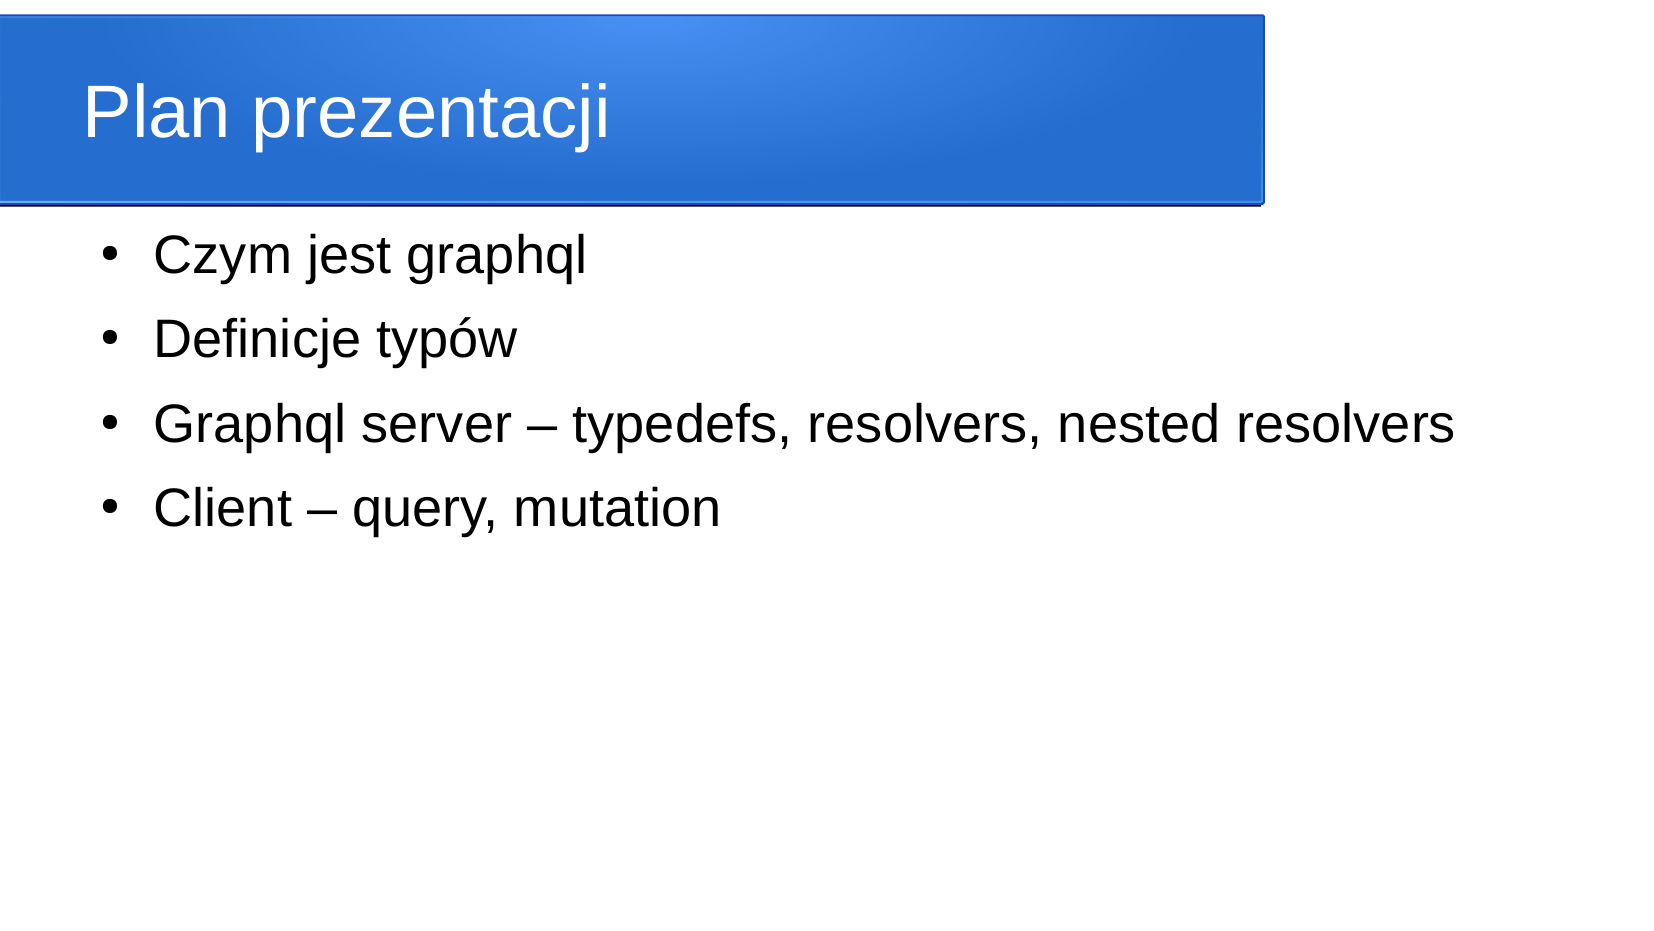

# Plan prezentacji
Czym jest graphql
Definicje typów
Graphql server – typedefs, resolvers, nested resolvers
Client – query, mutation